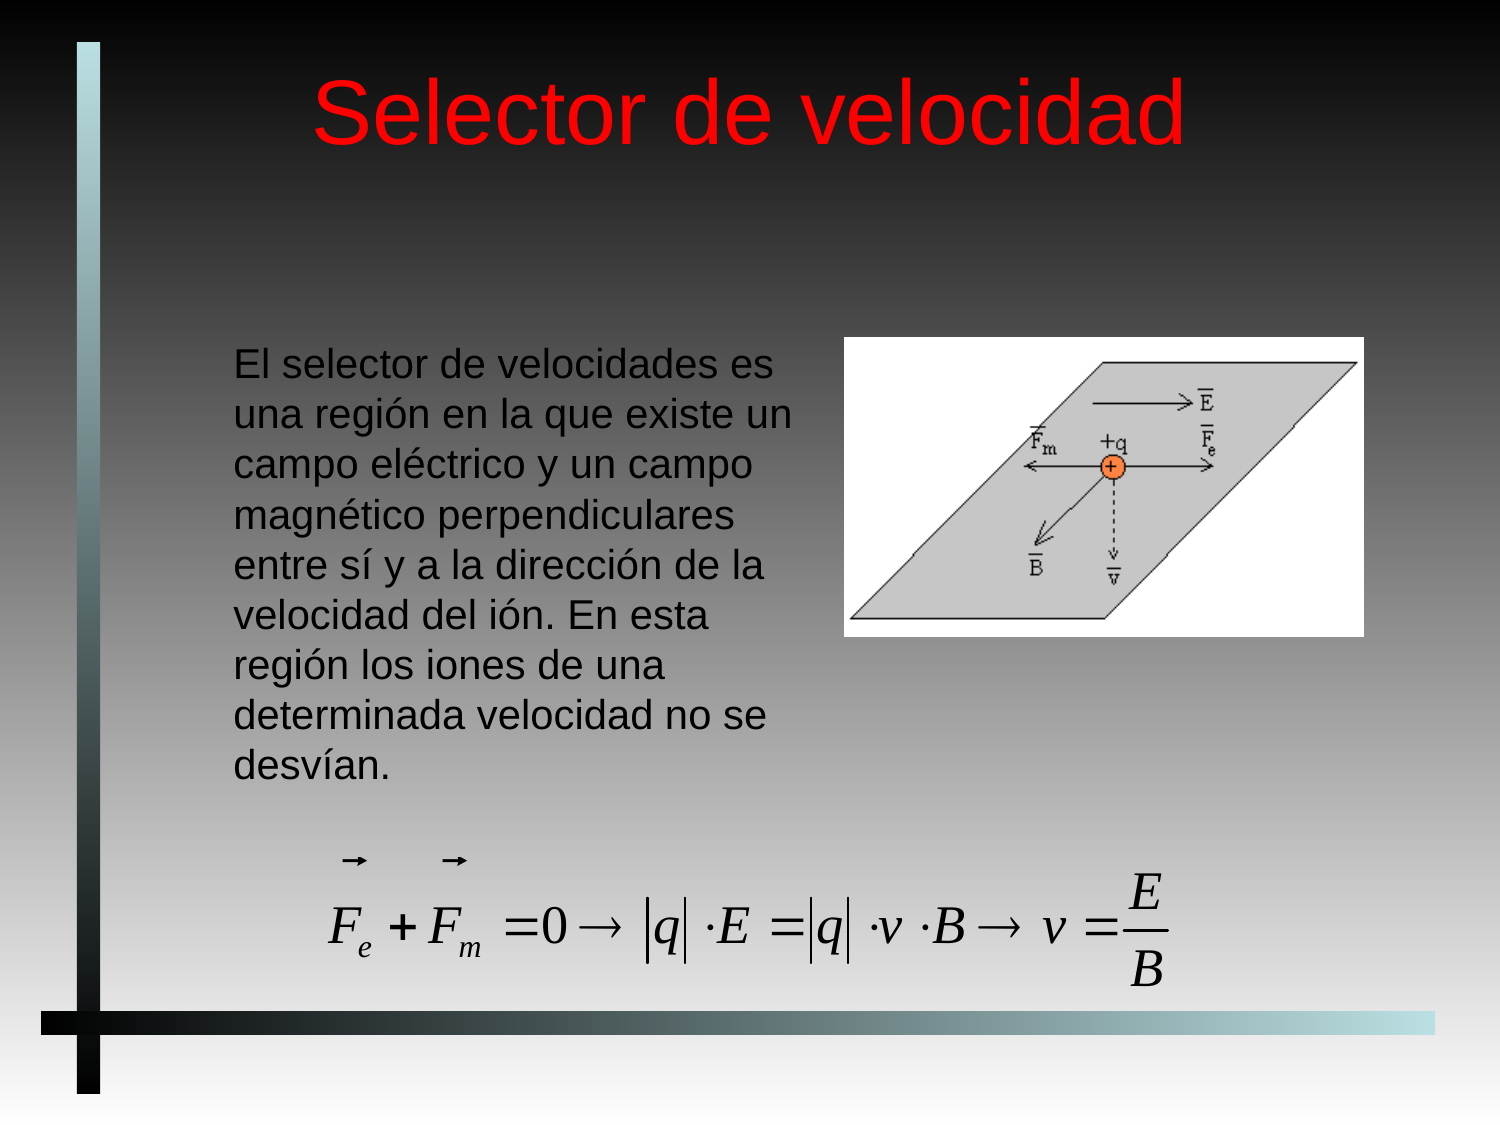

# Selector de velocidad
El selector de velocidades es una región en la que existe un campo eléctrico y un campo magnético perpendiculares entre sí y a la dirección de la velocidad del ión. En esta región los iones de una determinada velocidad no se desvían.